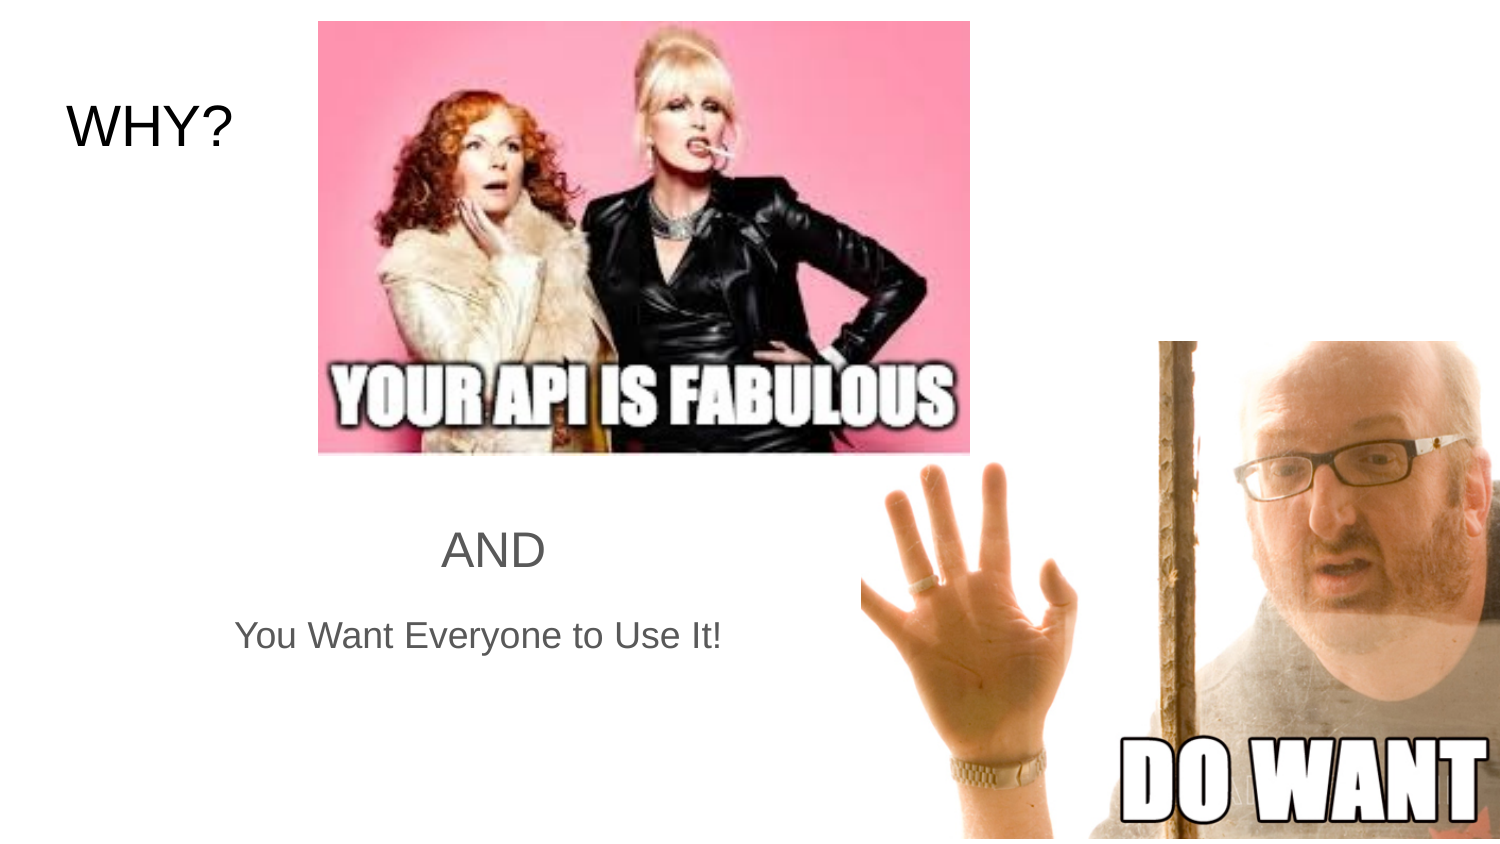

# WHY?
AND
 You Want Everyone to Use It!